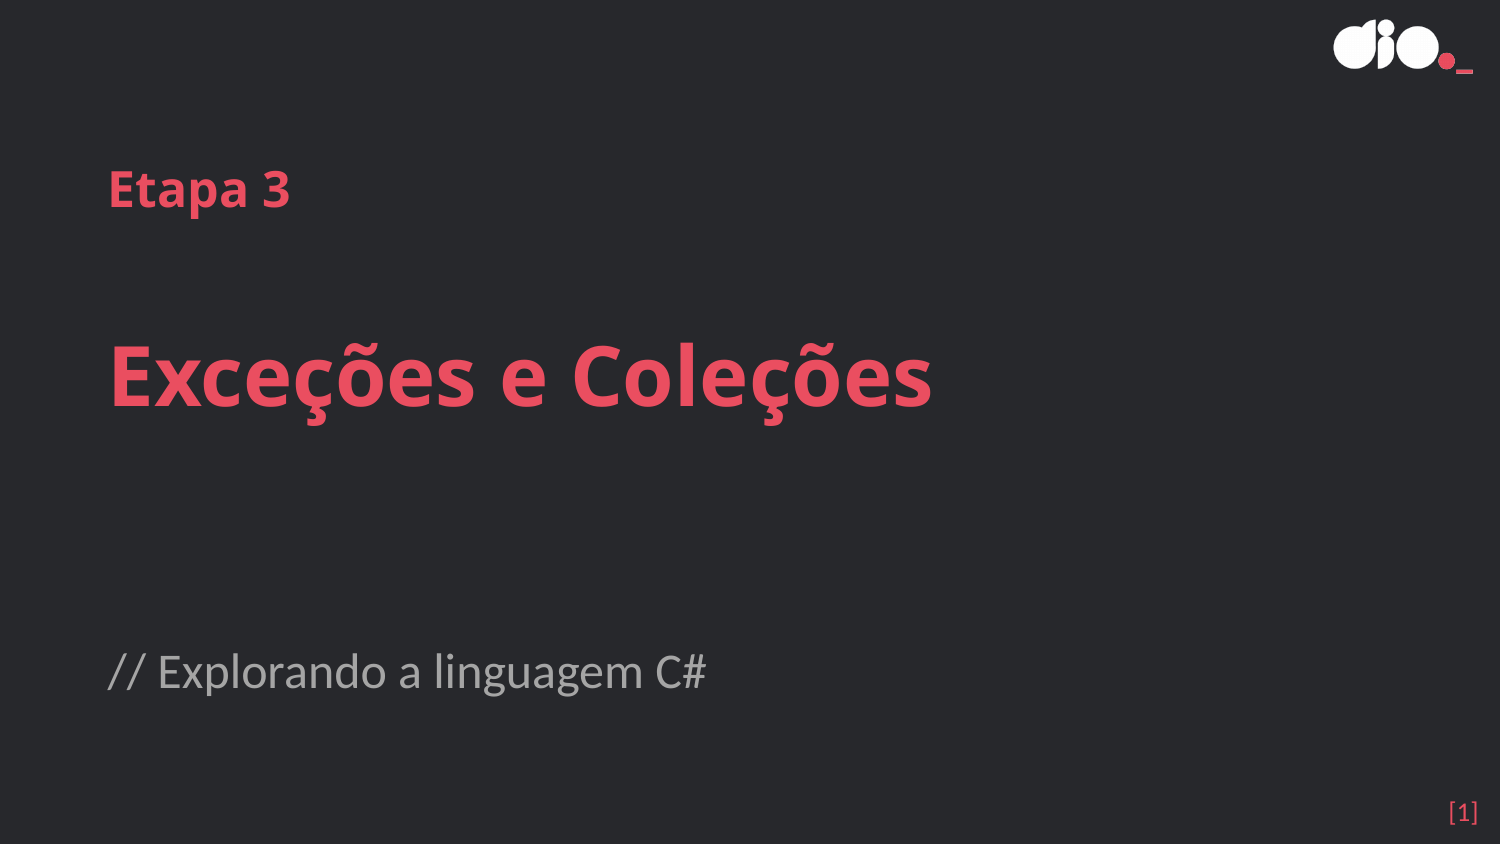

Etapa 3
Exceções e Coleções
// Explorando a linguagem C#